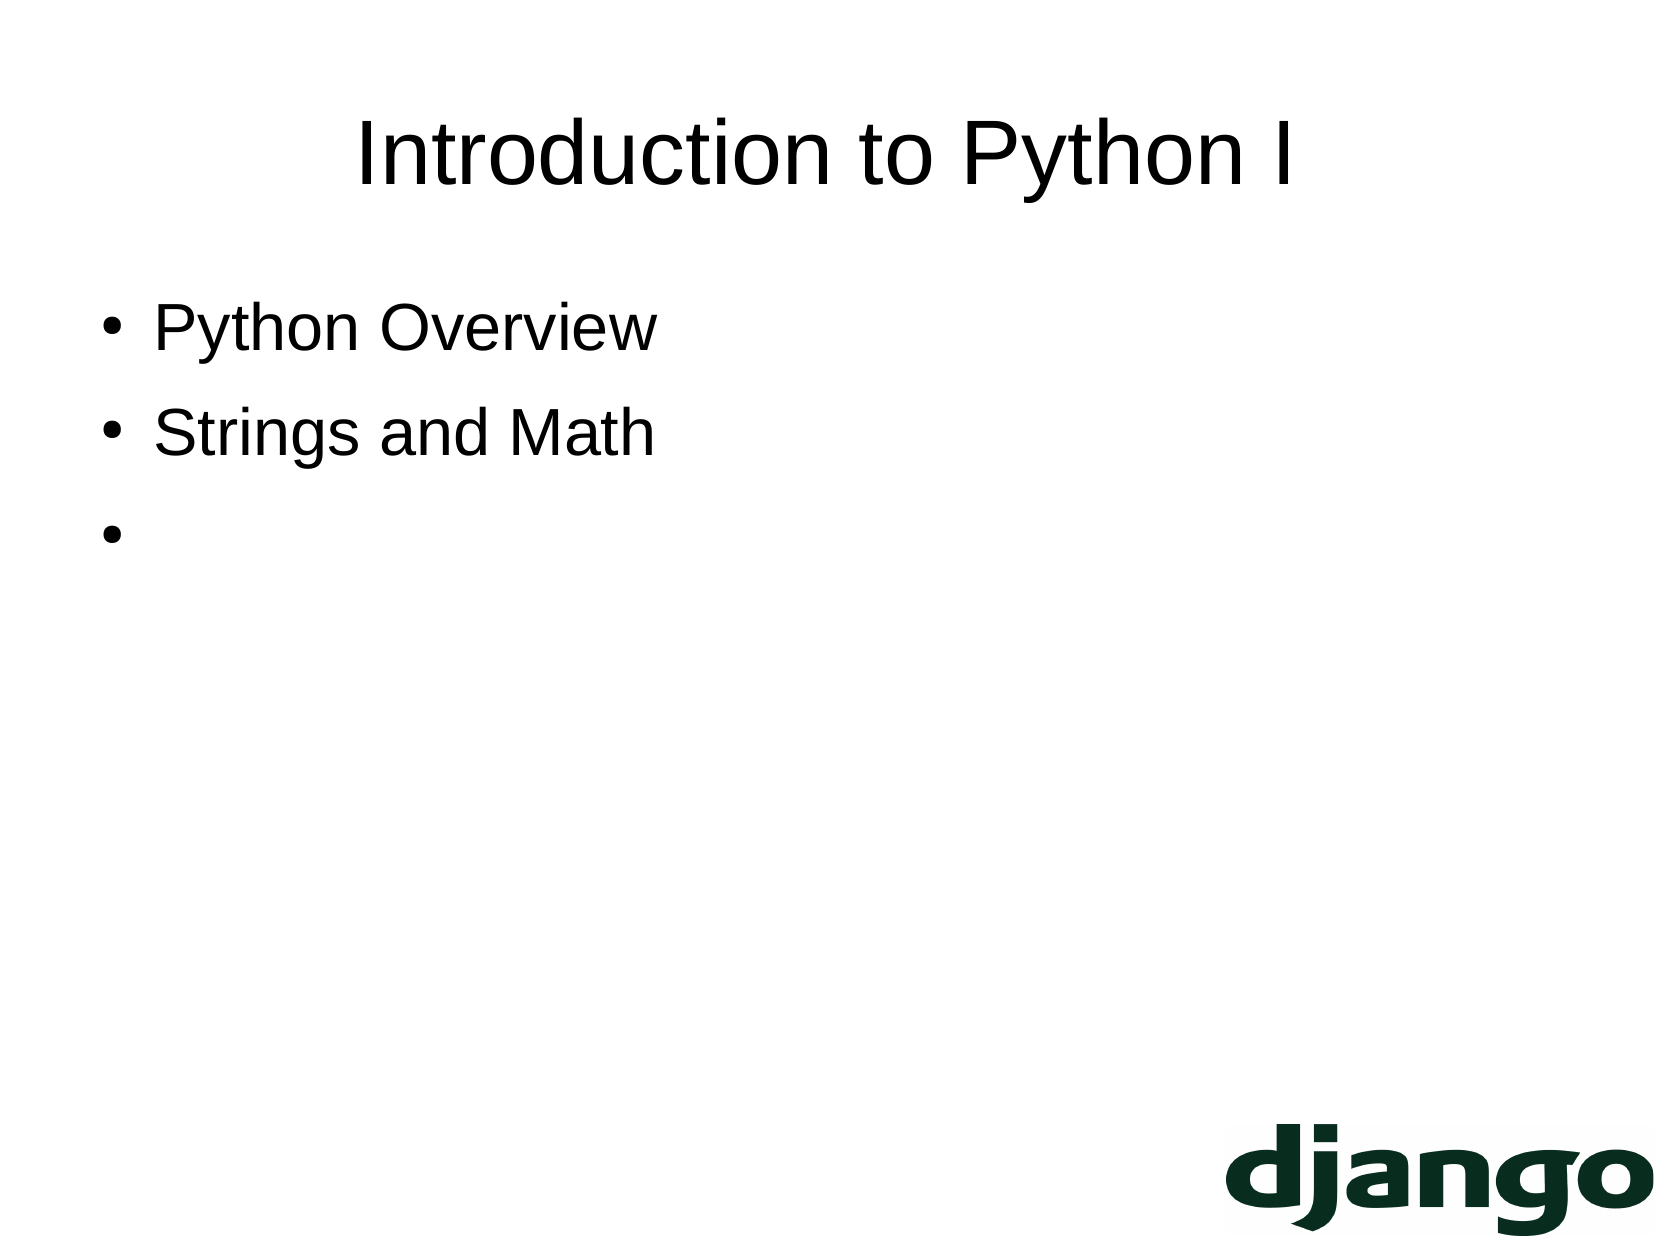

# Introduction to Python I
Python Overview
Strings and Math